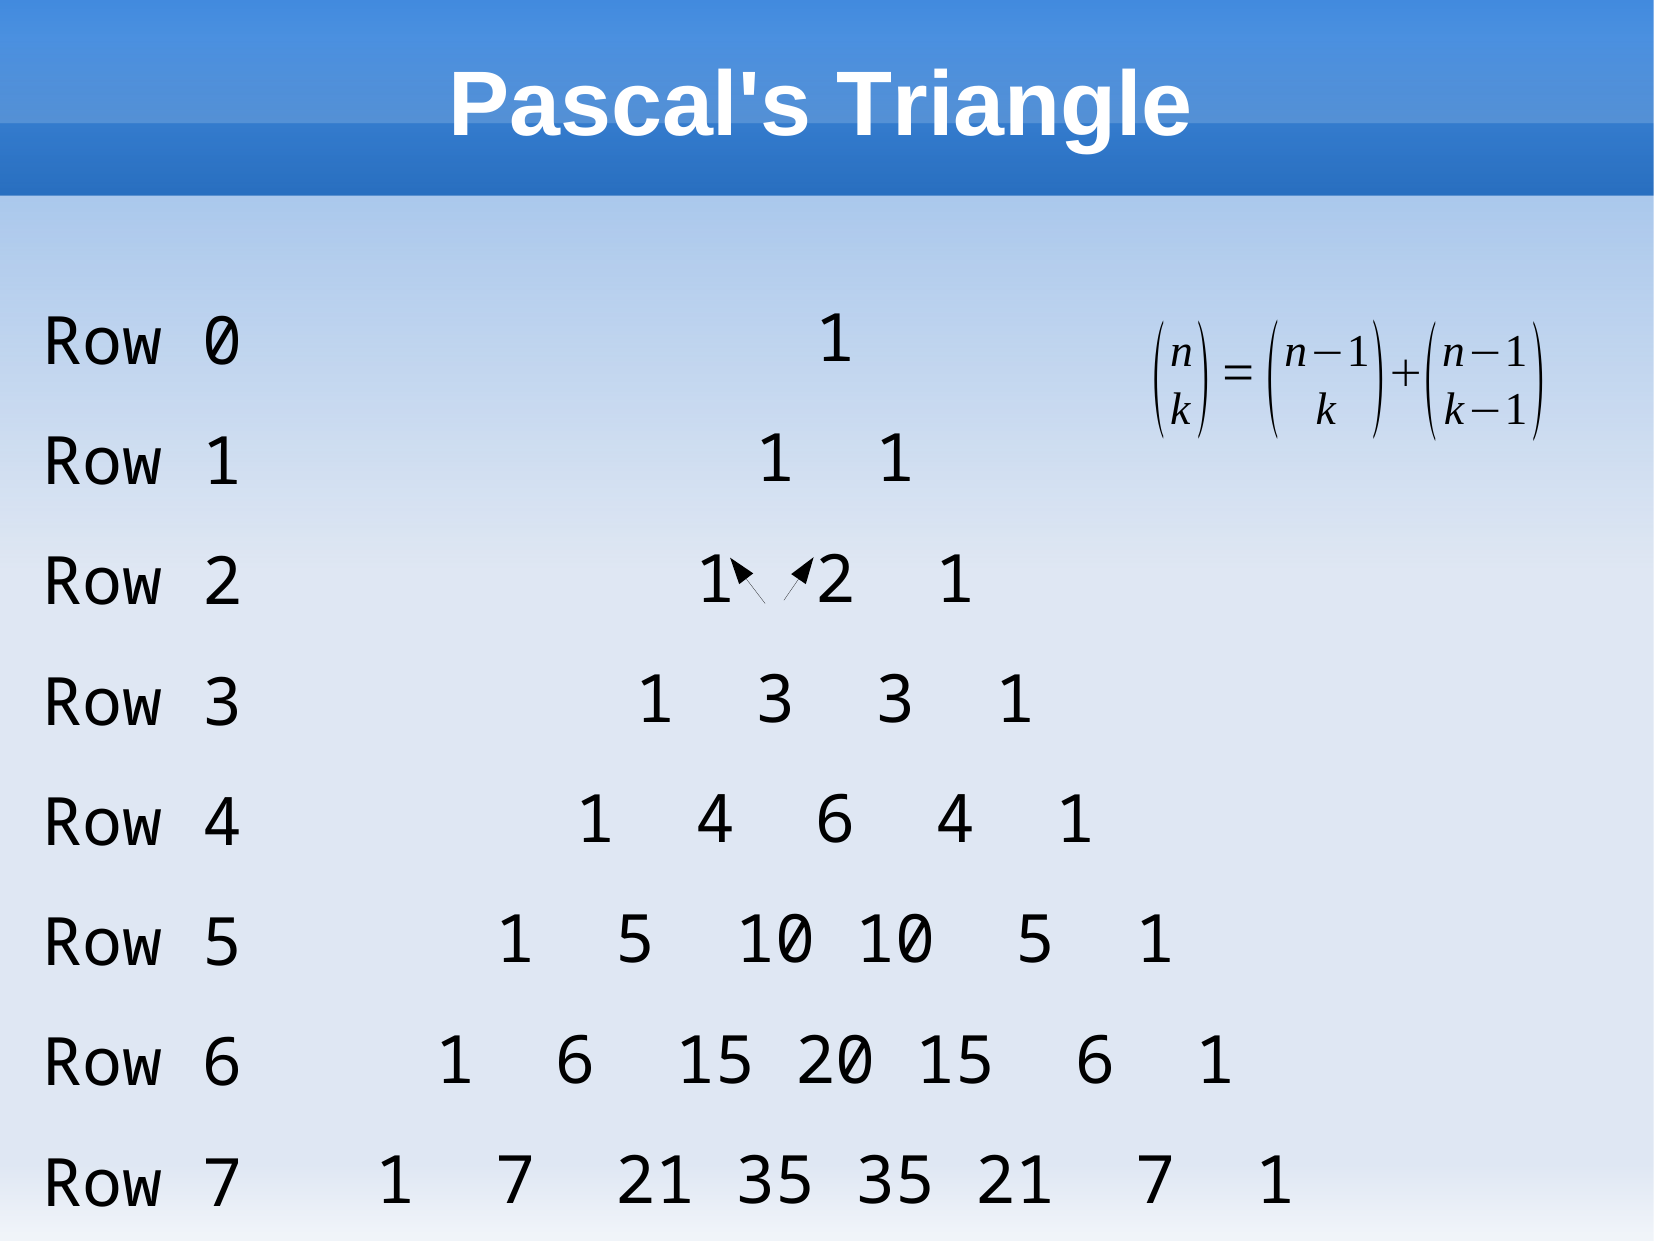

# Pascal's Triangle
1
1 1
1 2 1
1 3 3 1
1 4 6 4 1
1 5 10 10 5 1
1 6 15 20 15 6 1
1 7 21 35 35 21 7 1
. . . . . . . . . . . . . .
Row 0
Row 1
Row 2
Row 3
Row 4
Row 5
Row 6
Row 7
....